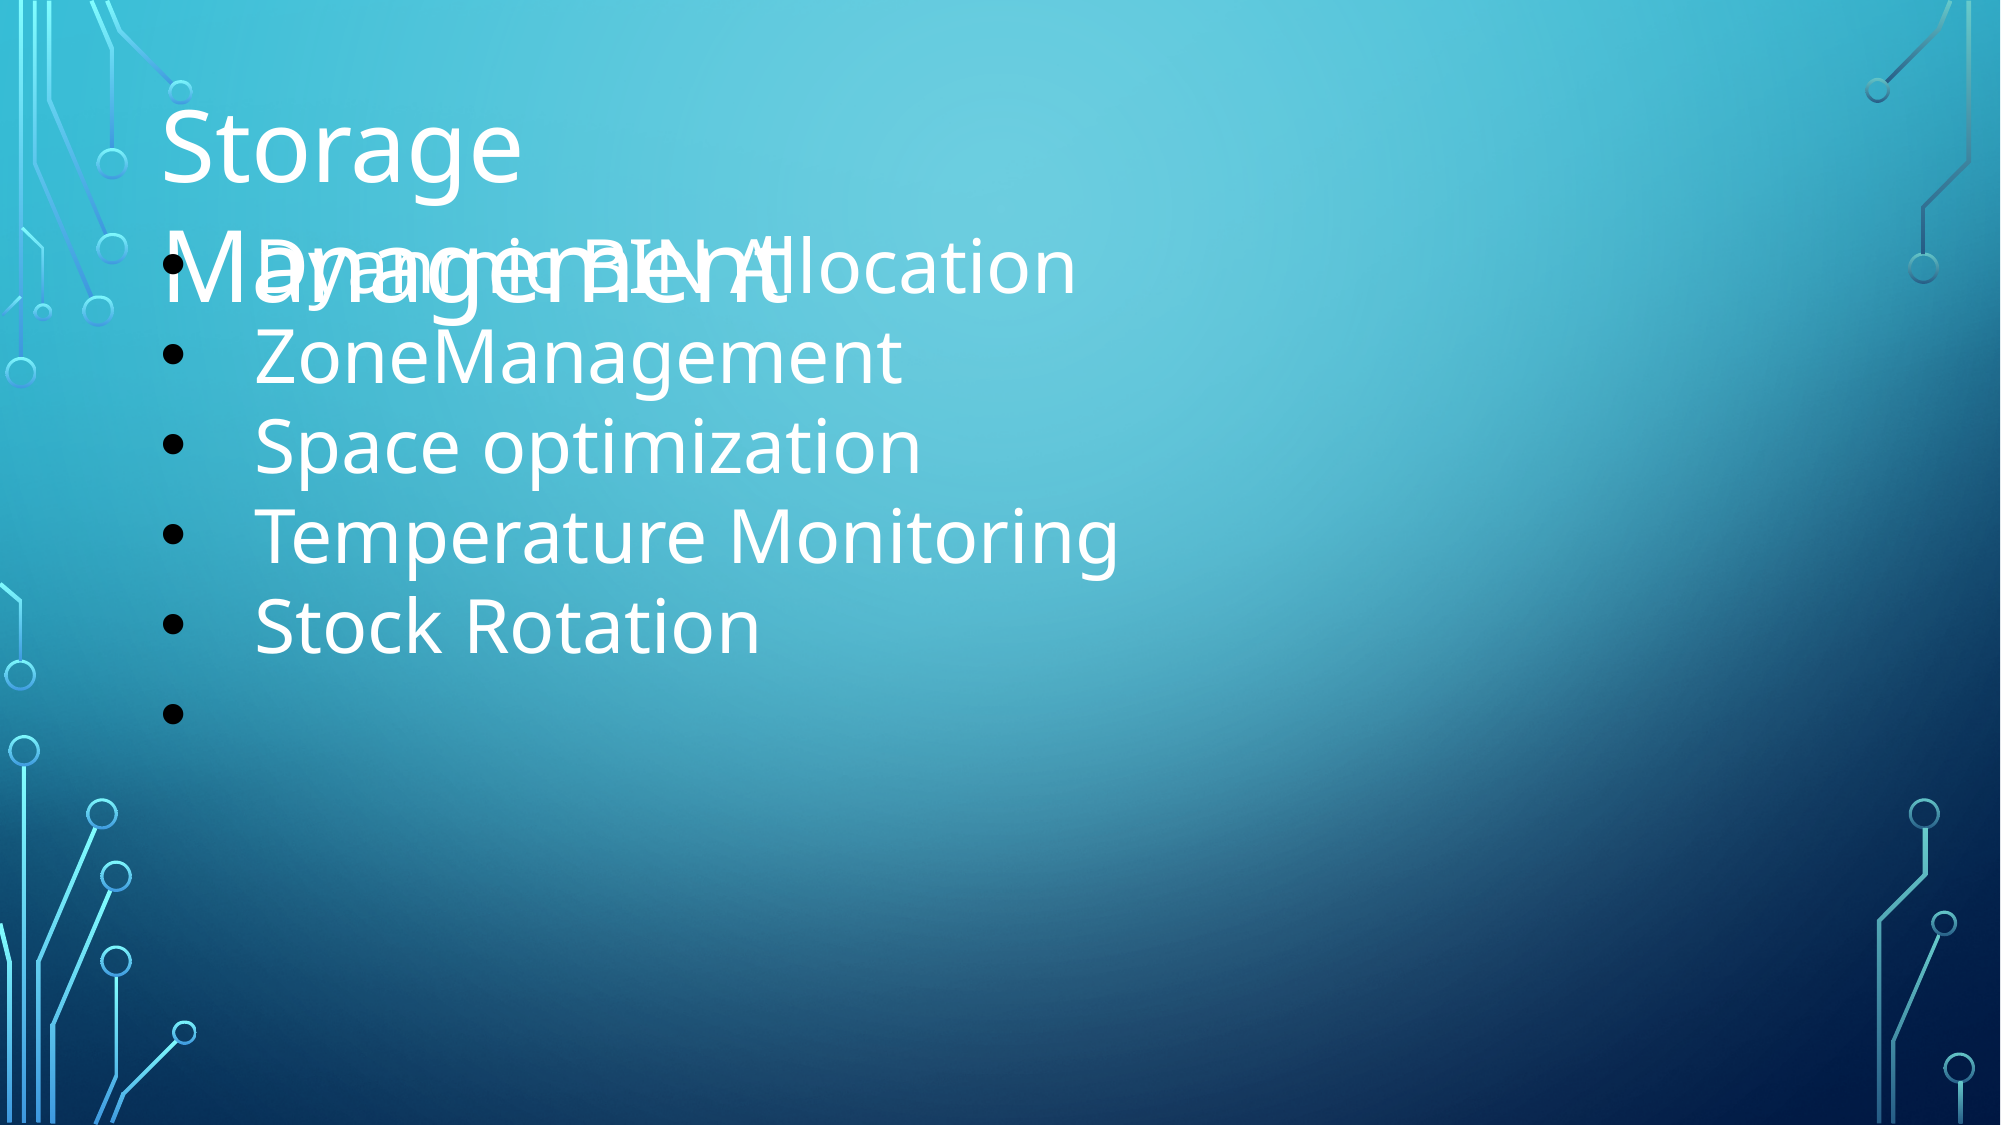

Storage Management
Dyanmic BIN Allocation
ZoneManagement
Space optimization
Temperature Monitoring
Stock Rotation